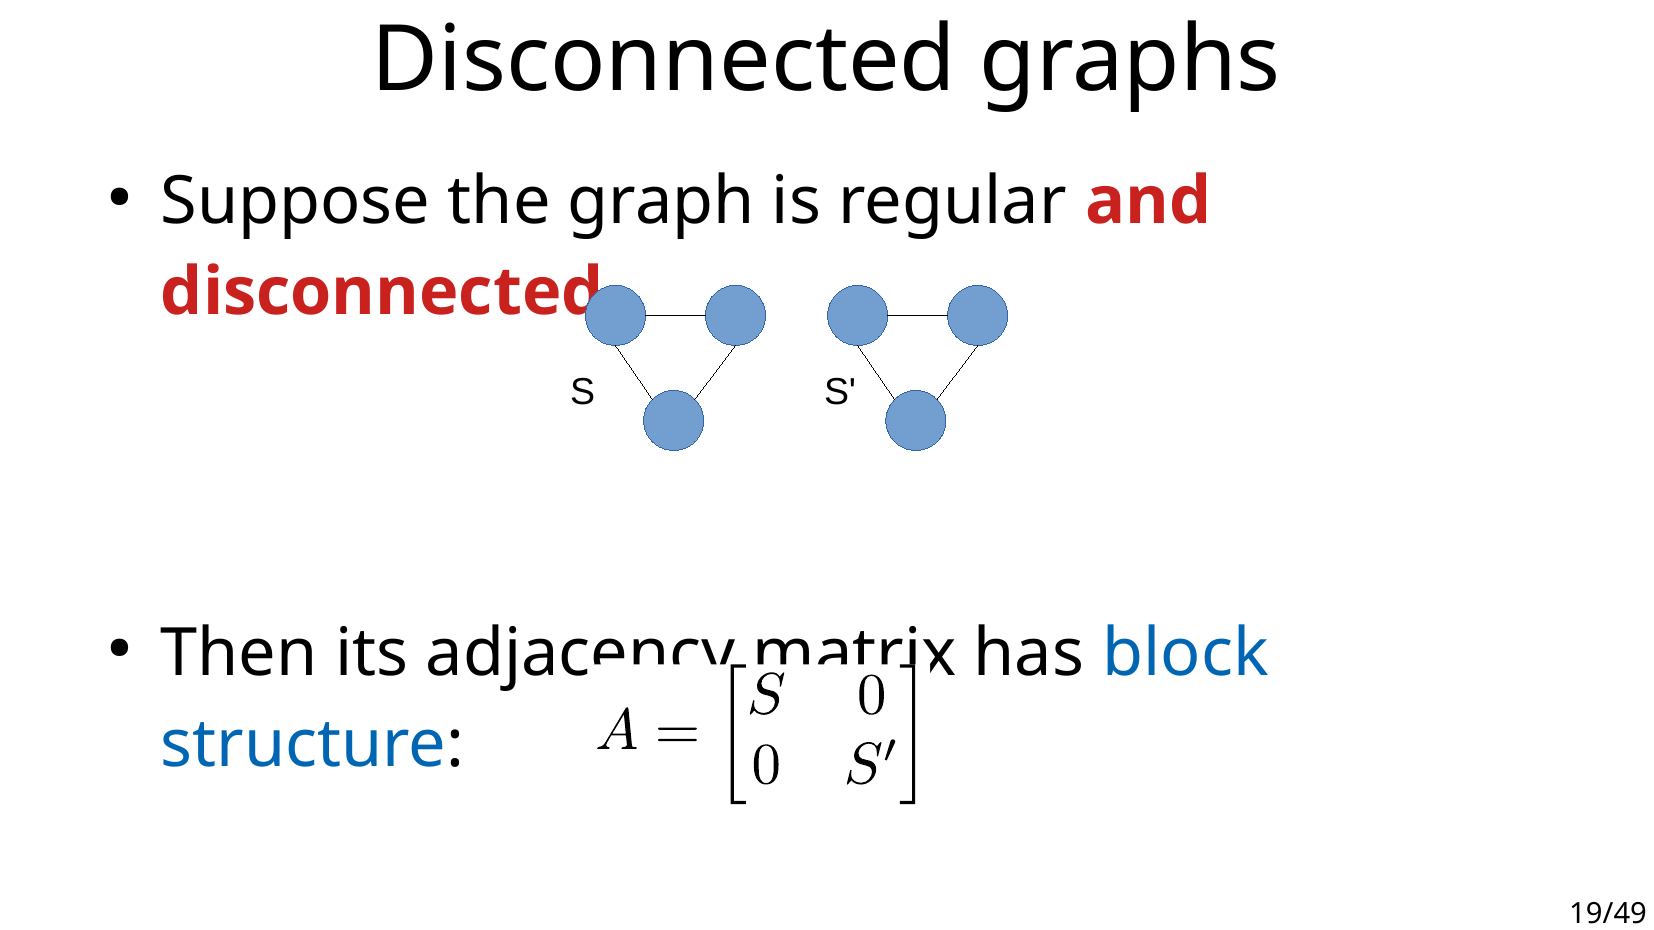

# Disconnected graphs
Suppose the graph is regular and disconnected
Then its adjacency matrix has block structure:
S
S'
19